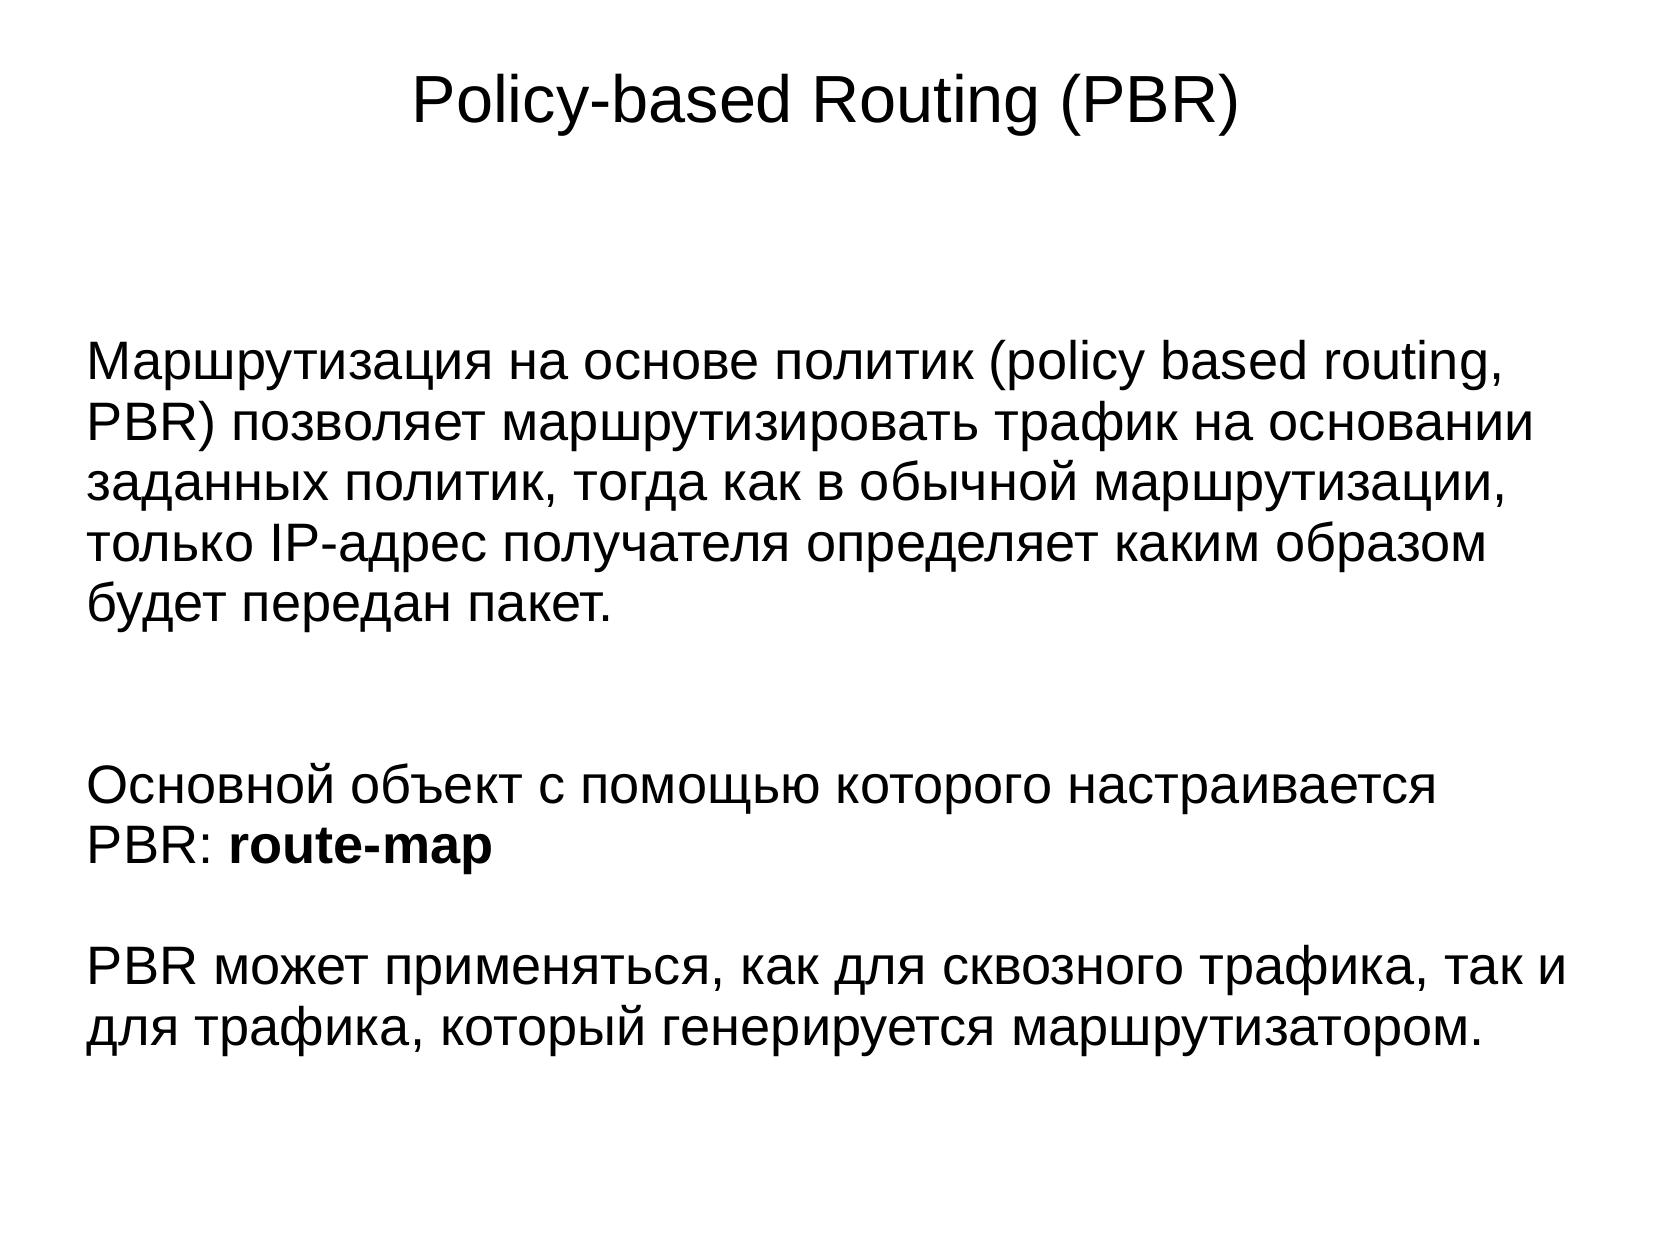

# Policy-based Routing (PBR)
Маршрутизация на основе политик (policy based routing, PBR) позволяет маршрутизировать трафик на основании заданных политик, тогда как в обычной маршрутизации, только IP-адрес получателя определяет каким образом будет передан пакет.
Основной объект с помощью которого настраивается PBR: route-map
PBR может применяться, как для сквозного трафика, так и для трафика, который генерируется маршрутизатором.